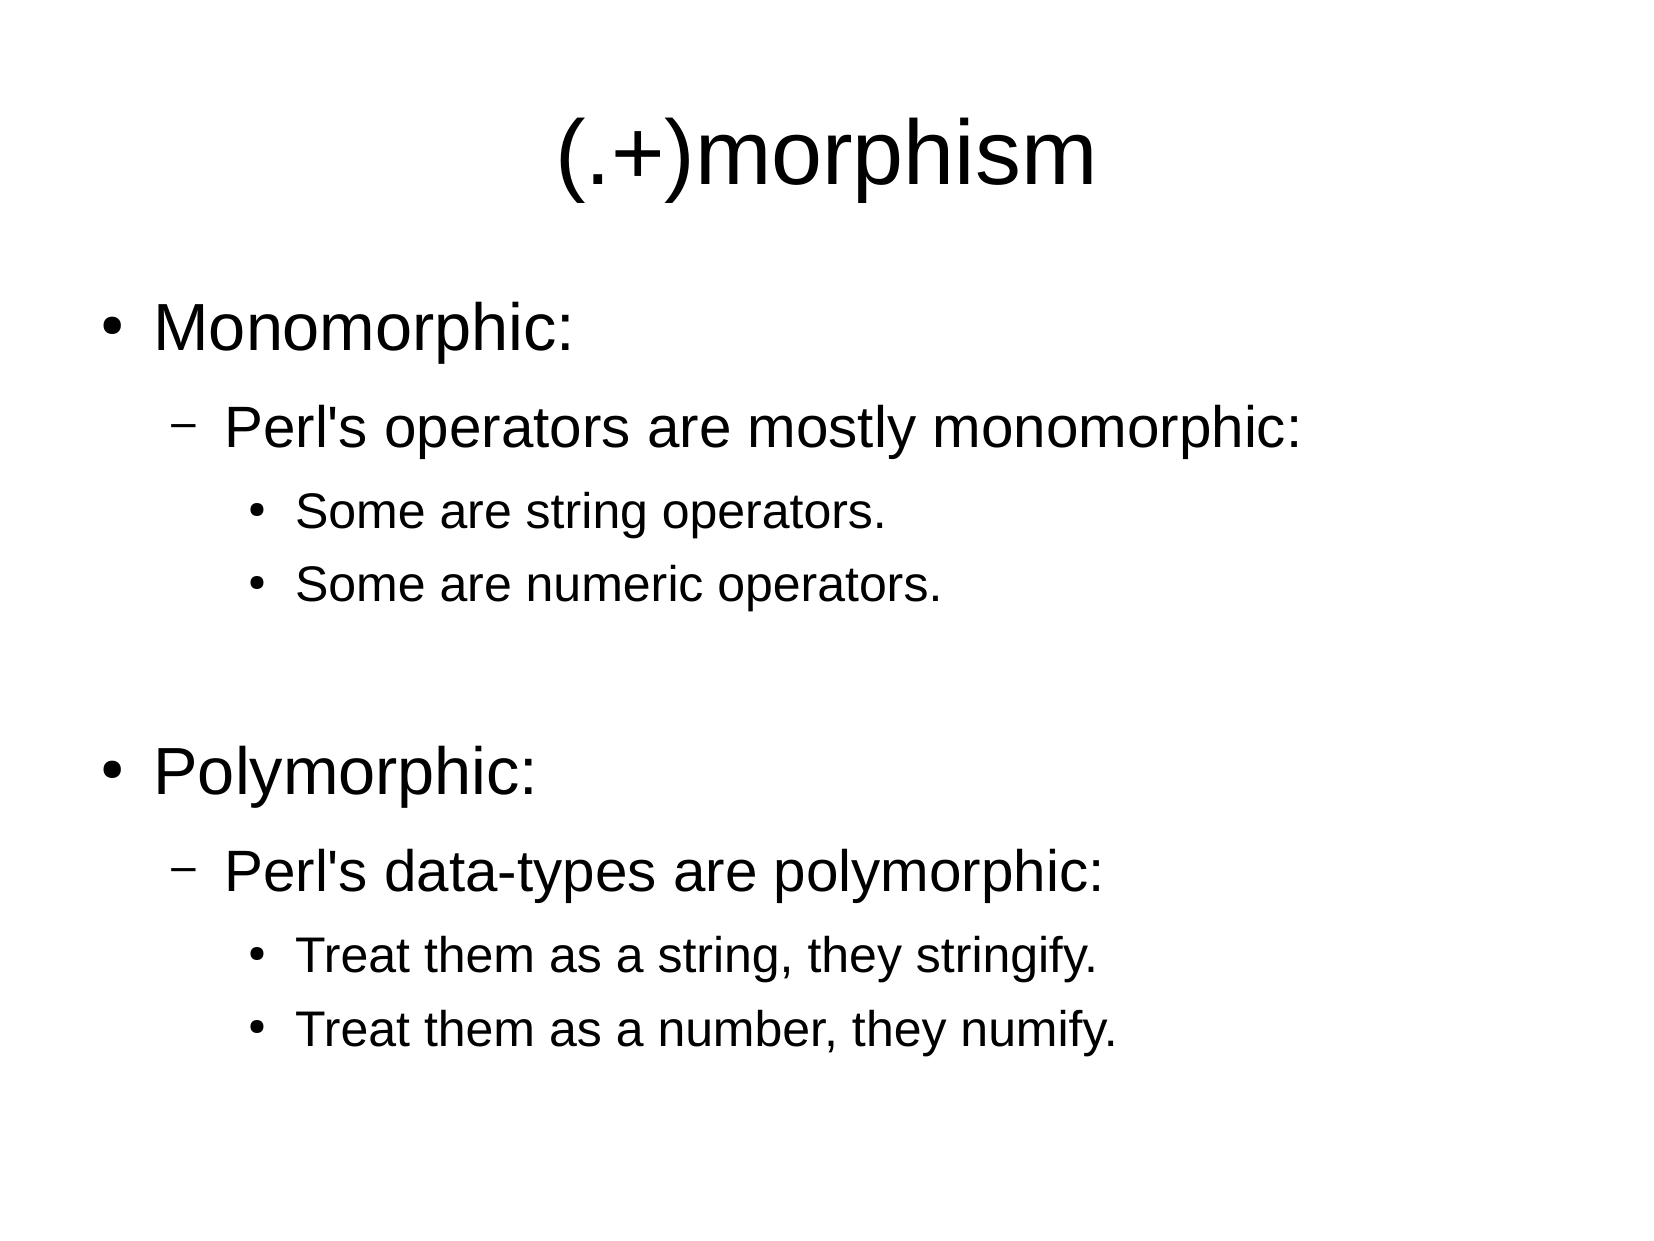

# (.+)morphism
Monomorphic:
Perl's operators are mostly monomorphic:
Some are string operators.
Some are numeric operators.
Polymorphic:
Perl's data-types are polymorphic:
Treat them as a string, they stringify.
Treat them as a number, they numify.